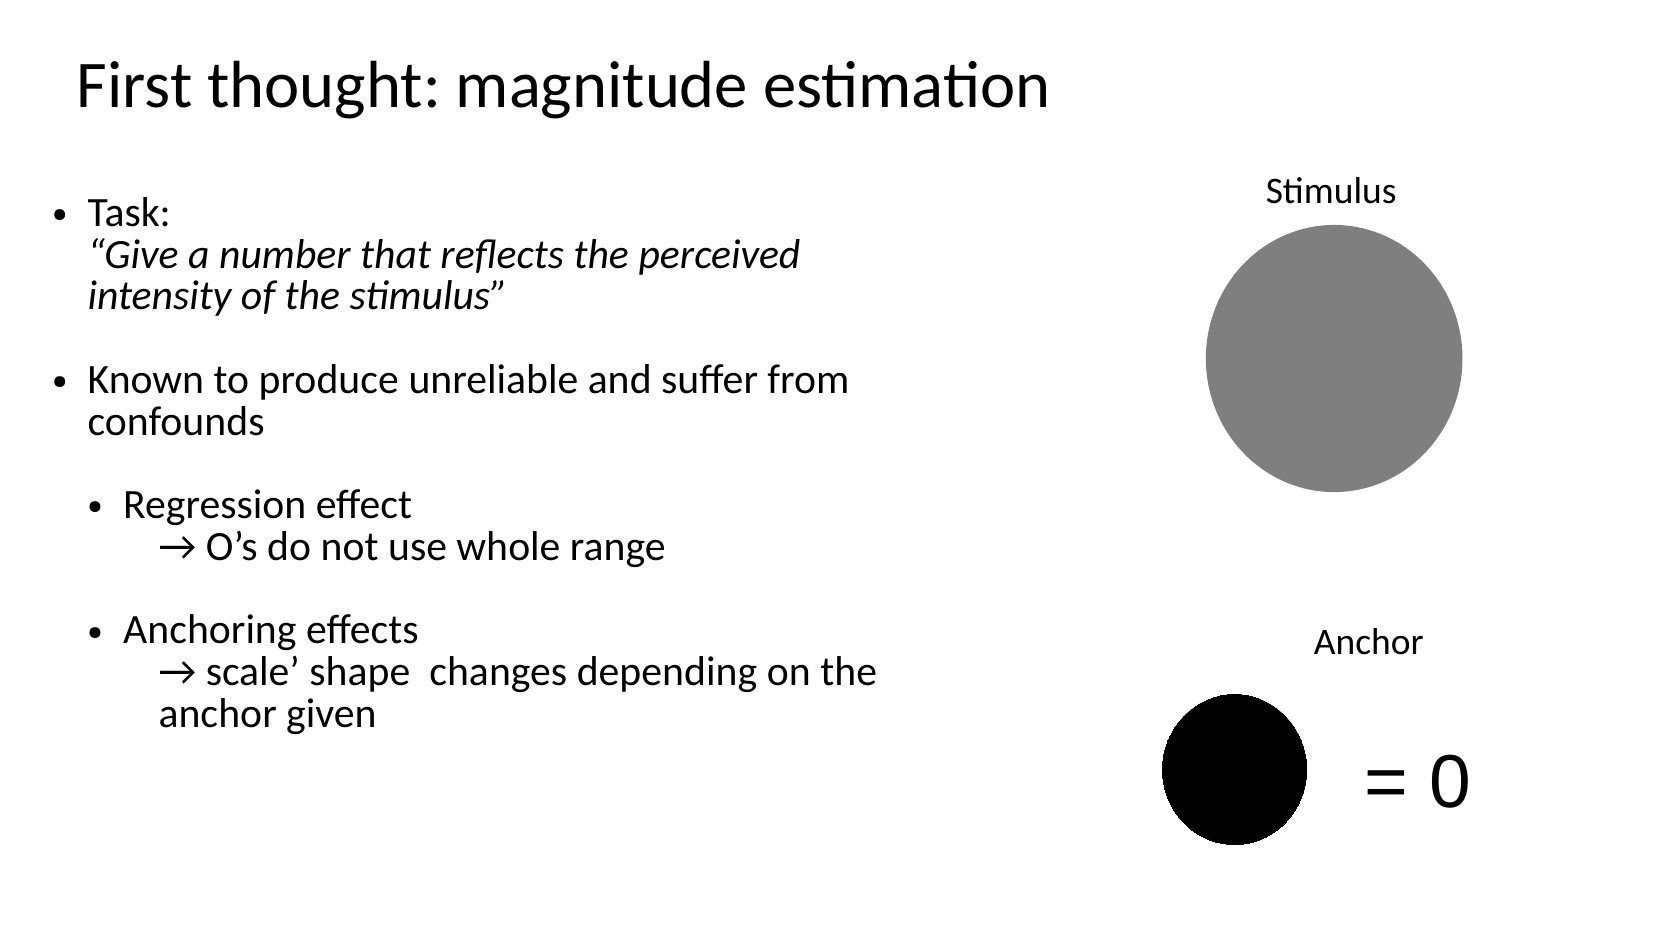

# First thought: magnitude estimation
Task:
“Give a number that reflects the perceived intensity of the stimulus”
Known to produce unreliable and suffer from confounds
Regression effect
→ O’s do not use whole range
Anchoring effects
→ scale’ shape changes depending on the anchor given
Stimulus
Anchor
= 0